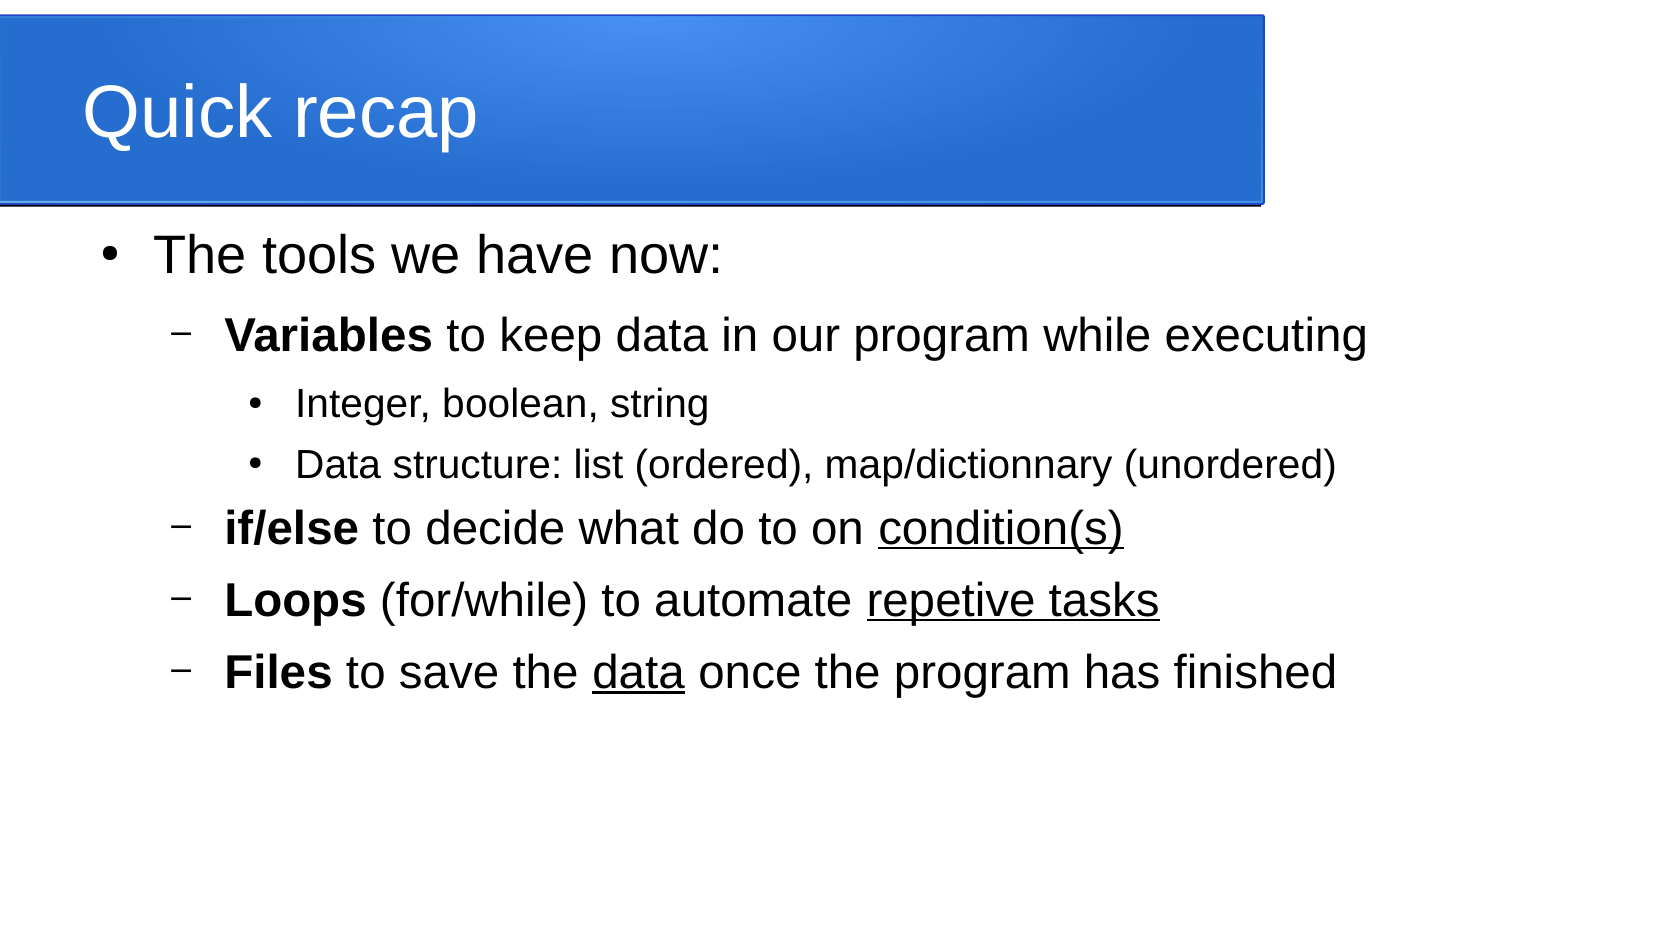

# Quick recap
The tools we have now:
Variables to keep data in our program while executing
Integer, boolean, string
Data structure: list (ordered), map/dictionnary (unordered)
if/else to decide what do to on condition(s)
Loops (for/while) to automate repetive tasks
Files to save the data once the program has finished